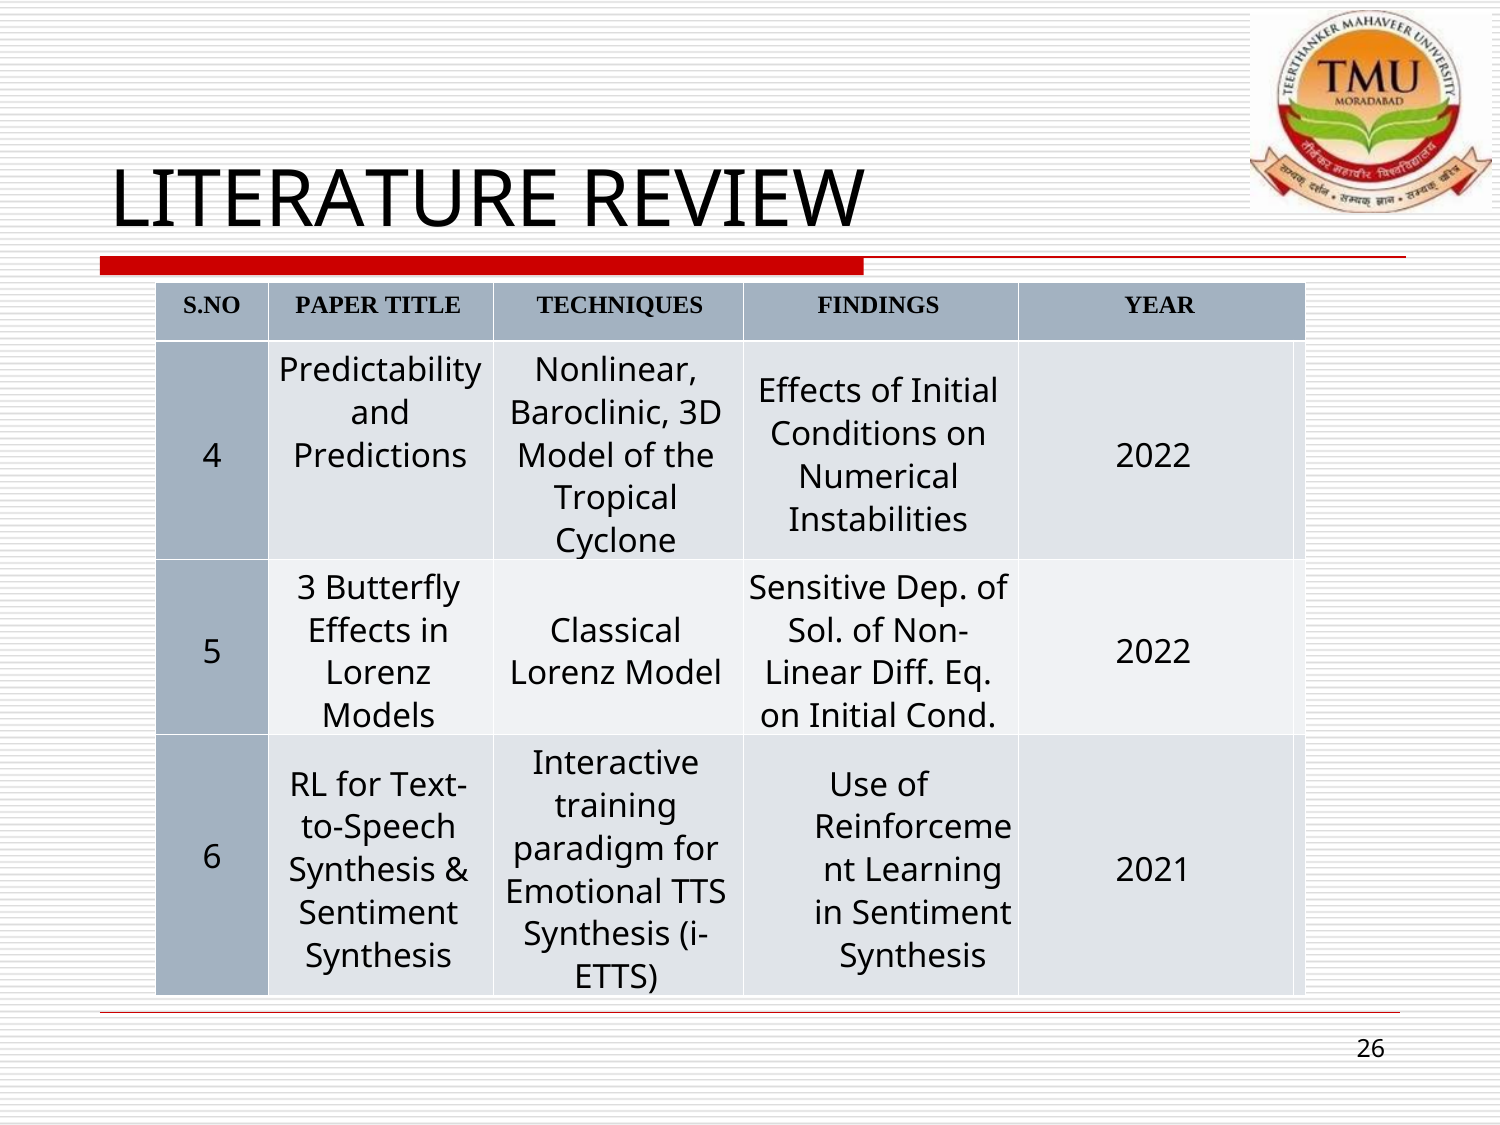

LITERATURE REVIEW
| S.NO | PAPER TITLE | TECHNIQUES | FINDINGS | YEAR | |
| --- | --- | --- | --- | --- | --- |
| 4 | Predictability and Predictions | Nonlinear, Baroclinic, 3D Model of the Tropical Cyclone | Effects of Initial Conditions on Numerical Instabilities | 2022 | |
| 5 | 3 Butterfly Effects in Lorenz Models | Classical Lorenz Model | Sensitive Dep. of Sol. of Non-Linear Diff. Eq. on Initial Cond. | 2022 | |
| 6 | RL for Text-to-Speech Synthesis & Sentiment Synthesis | Interactive training paradigm for Emotional TTS Synthesis (i-ETTS) | Use of Reinforcement Learning in Sentiment Synthesis | 2021 | |
#